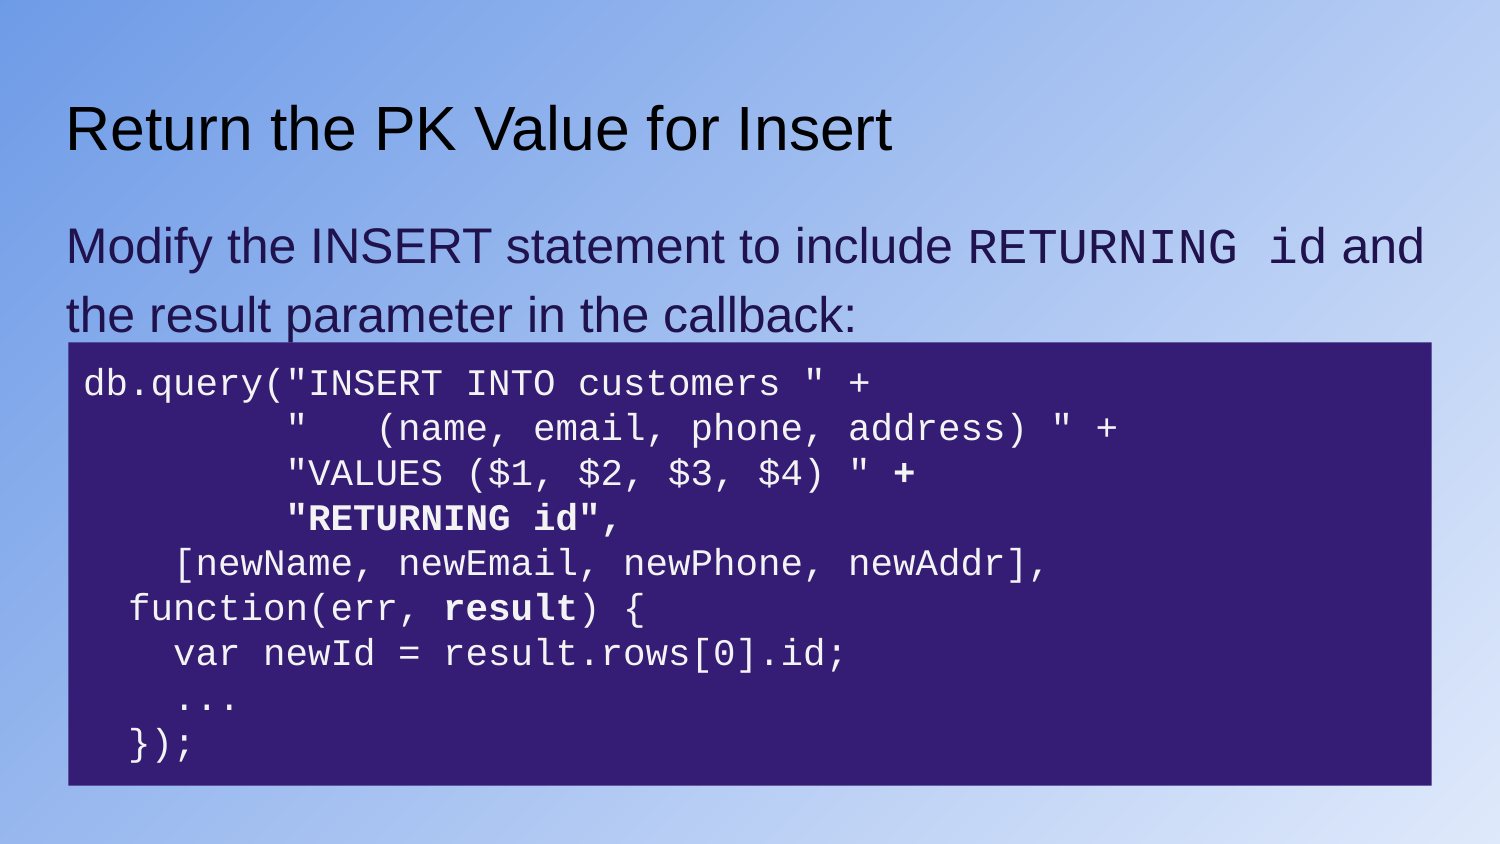

Return the PK Value for Insert
Modify the INSERT statement to include RETURNING id and the result parameter in the callback:
db.query("INSERT INTO customers " +
 " (name, email, phone, address) " +
 "VALUES ($1, $2, $3, $4) " +
 "RETURNING id",
 [newName, newEmail, newPhone, newAddr],
 function(err, result) {
 var newId = result.rows[0].id;
 ...
 });